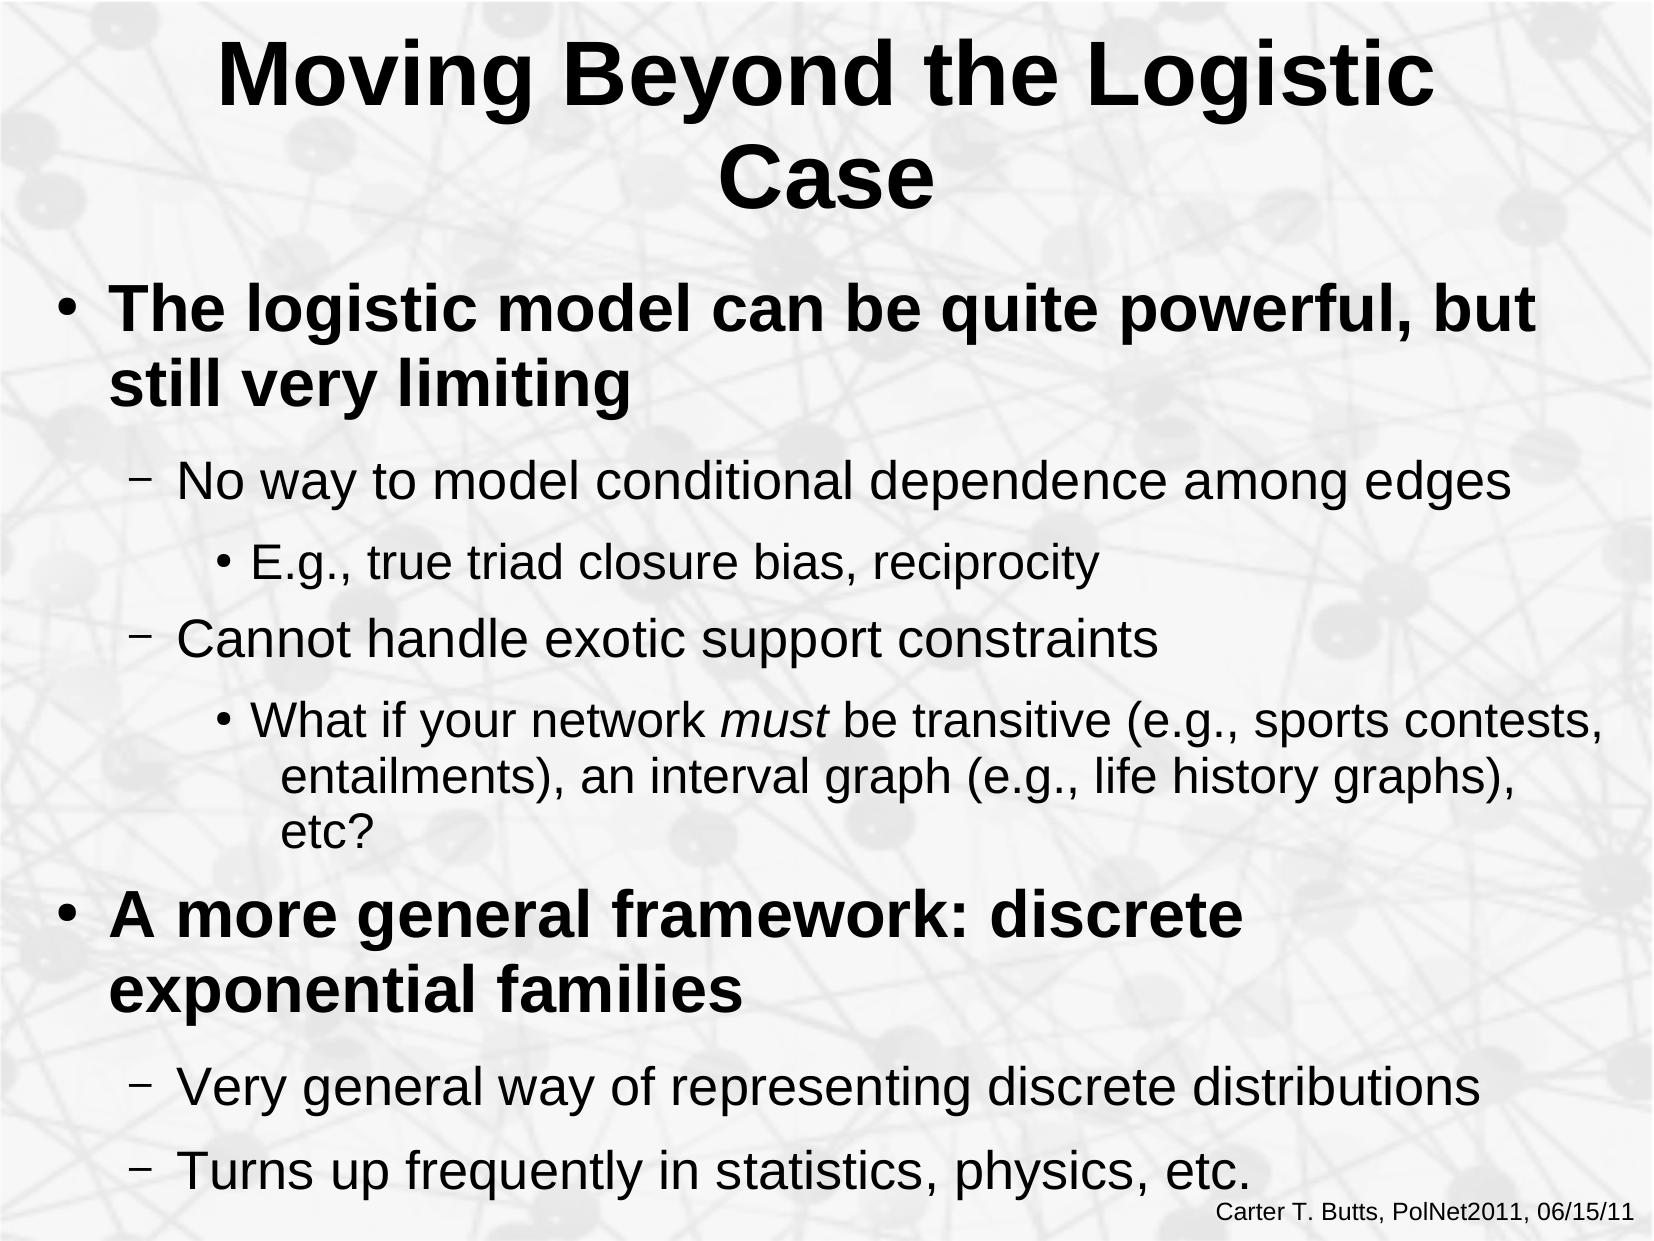

# Moving Beyond the Logistic Case
The logistic model can be quite powerful, but still very limiting
No way to model conditional dependence among edges
E.g., true triad closure bias, reciprocity
Cannot handle exotic support constraints
What if your network must be transitive (e.g., sports contests, entailments), an interval graph (e.g., life history graphs), etc?
A more general framework: discrete exponential families
Very general way of representing discrete distributions
Turns up frequently in statistics, physics, etc.